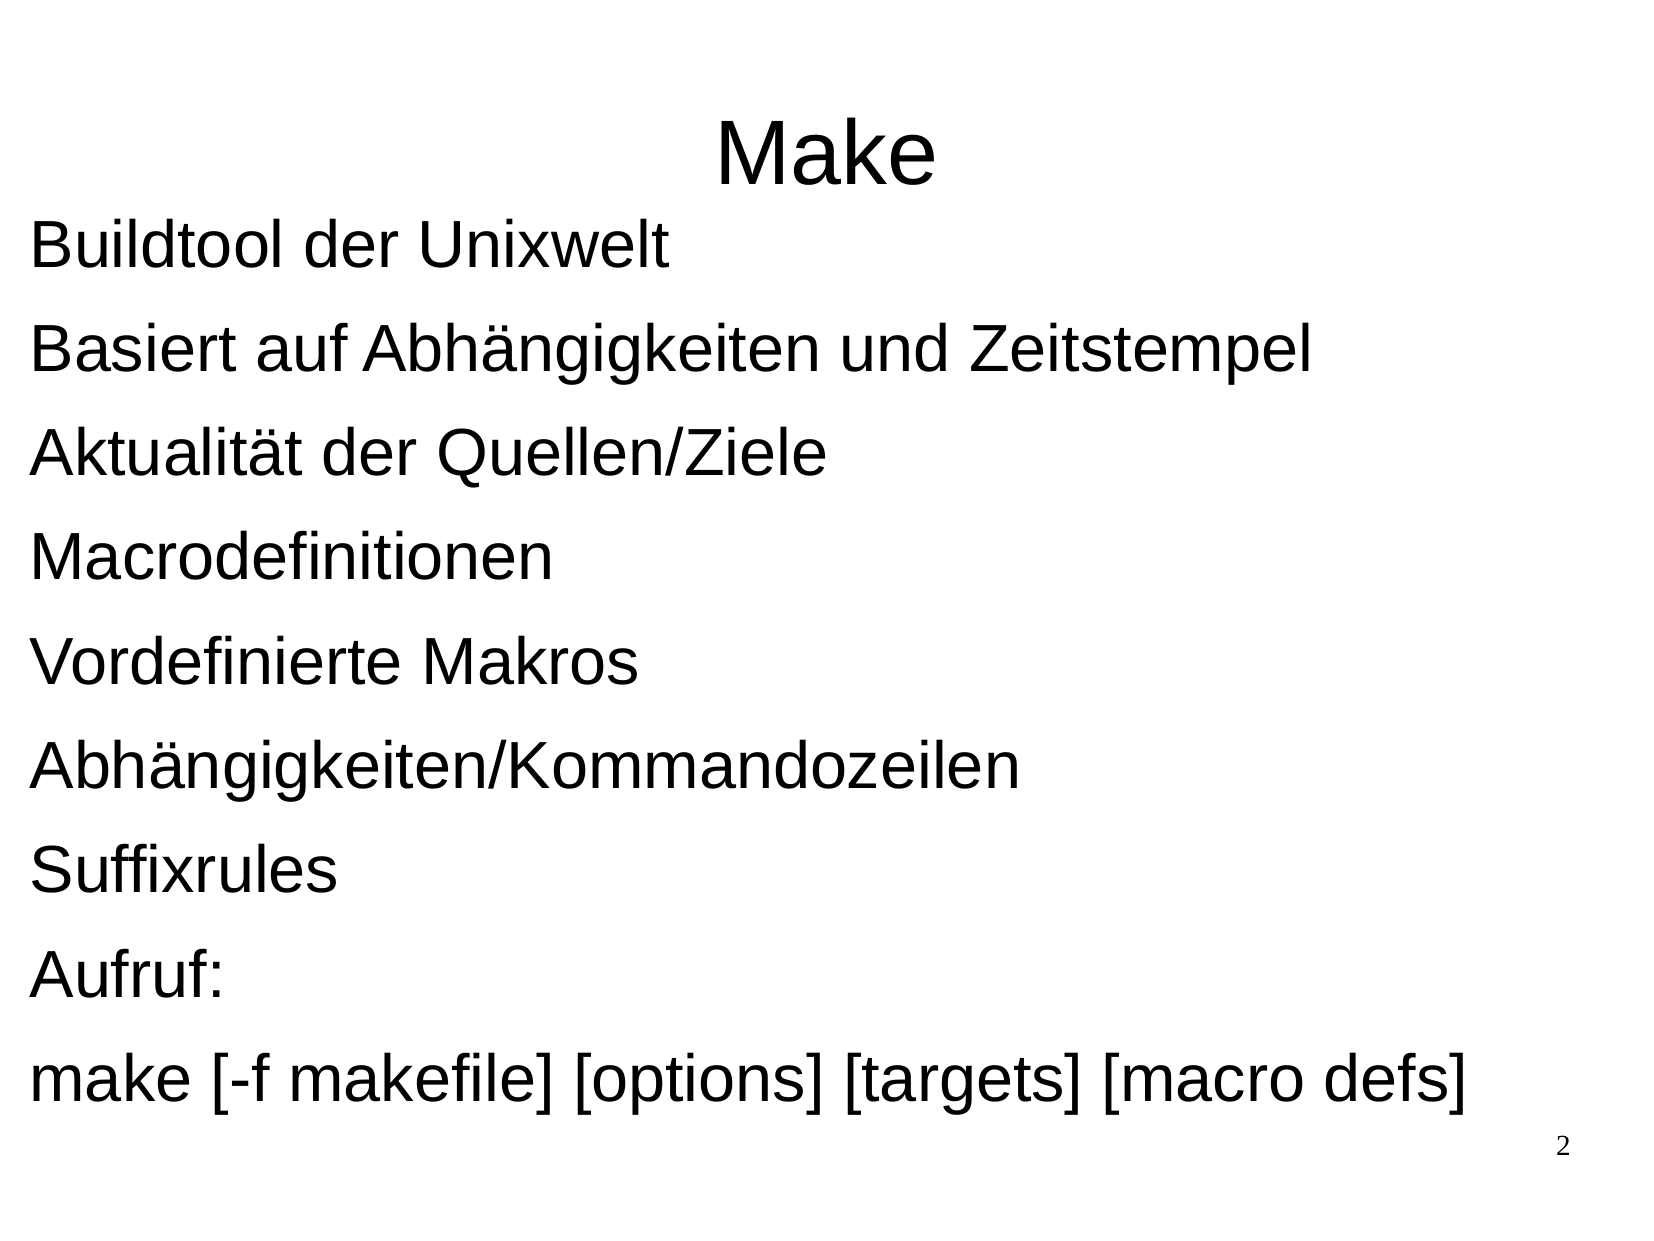

# Make
Buildtool der Unixwelt
Basiert auf Abhängigkeiten und Zeitstempel
Aktualität der Quellen/Ziele
Macrodefinitionen
Vordefinierte Makros
Abhängigkeiten/Kommandozeilen
Suffixrules
Aufruf:
make [-f makefile] [options] [targets] [macro defs]
2